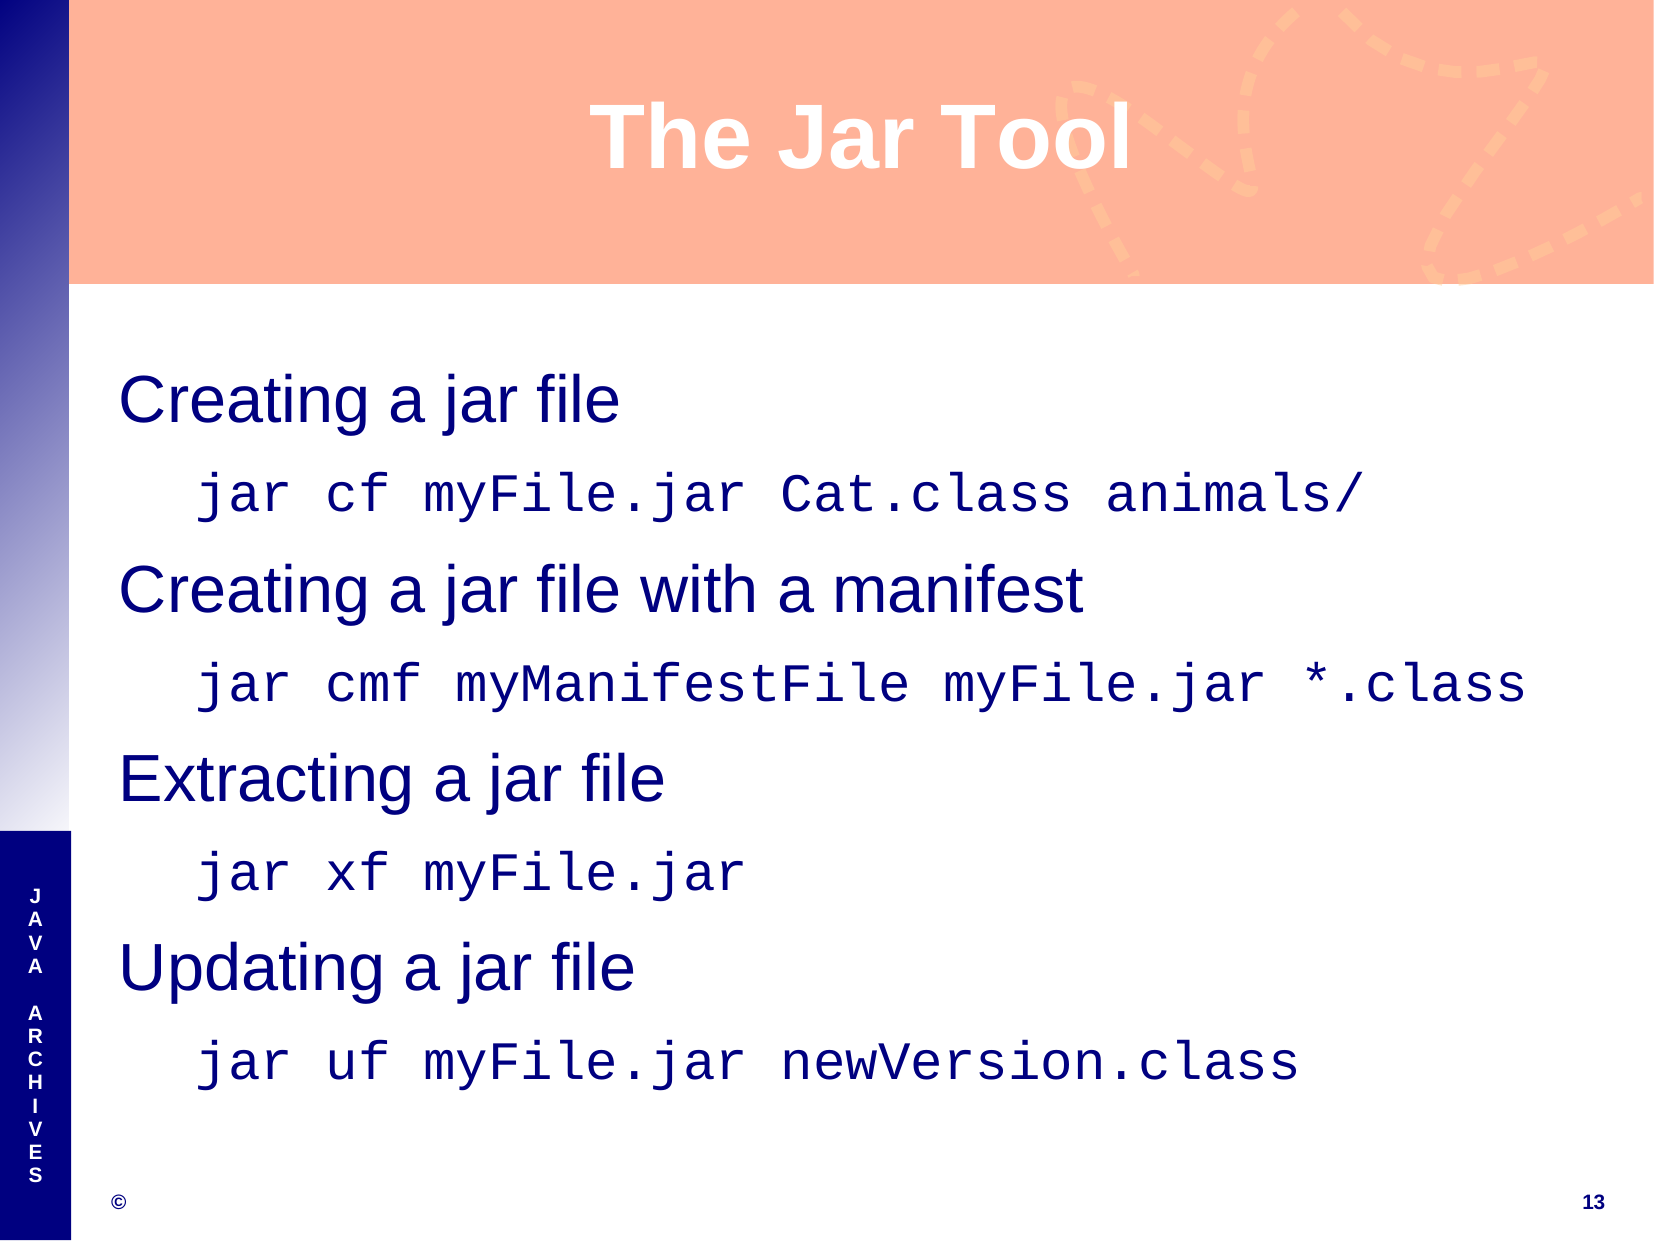

The Jar Tool
# Creating a jar file
jar cf myFile.jar Cat.class animals/
Creating a jar file with a manifest
jar cmf myManifestFile myFile.jar *.class
Extracting a jar file
jar xf myFile.jar
Updating a jar file
jar uf myFile.jar newVersion.class
J
A
V
A
A
R
C
H
I
V
E
S